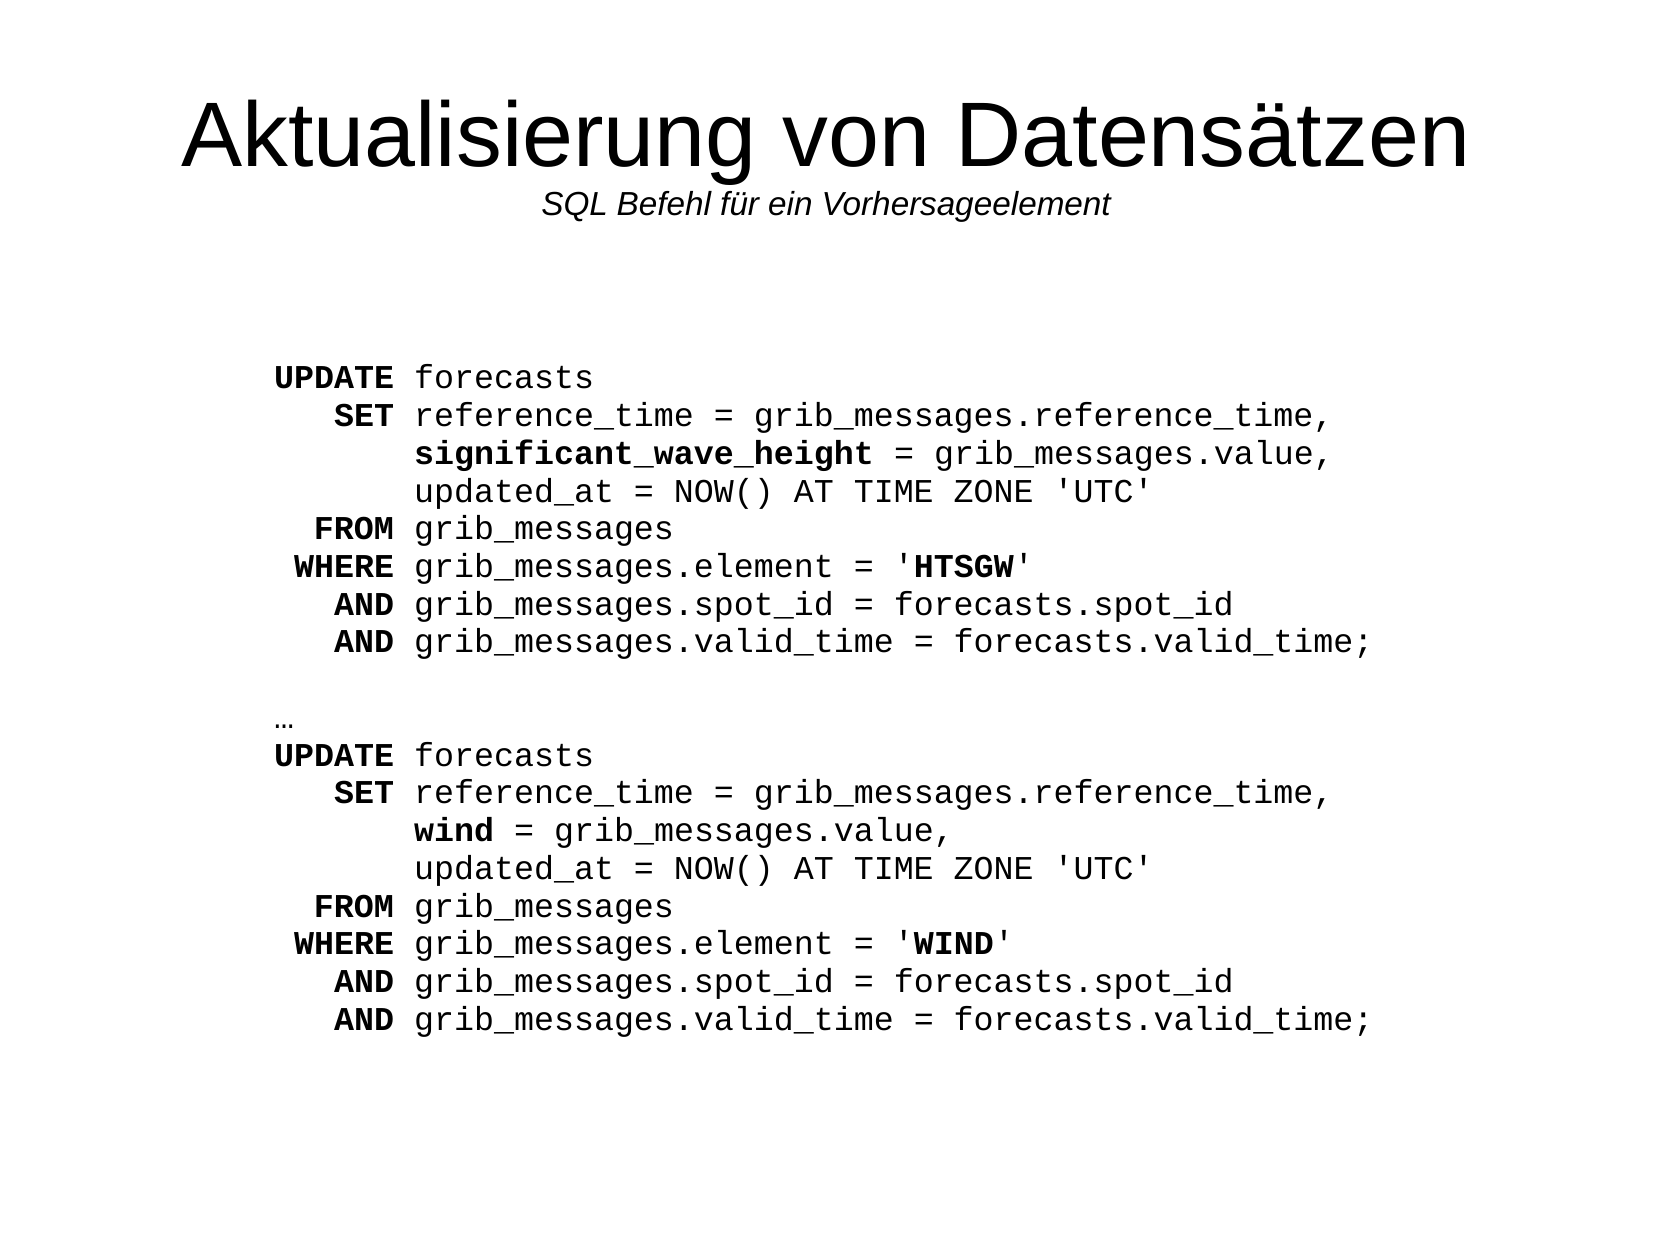

Aktualisierung von Datensätzen
SQL Befehl für ein Vorhersageelement
# UPDATE forecasts
 SET reference_time = grib_messages.reference_time,
 significant_wave_height = grib_messages.value,
 updated_at = NOW() AT TIME ZONE 'UTC'
 FROM grib_messages
 WHERE grib_messages.element = 'HTSGW'
 AND grib_messages.spot_id = forecasts.spot_id
 AND grib_messages.valid_time = forecasts.valid_time;
…
UPDATE forecasts
 SET reference_time = grib_messages.reference_time,
 wind = grib_messages.value,
 updated_at = NOW() AT TIME ZONE 'UTC'
 FROM grib_messages
 WHERE grib_messages.element = 'WIND'
 AND grib_messages.spot_id = forecasts.spot_id
 AND grib_messages.valid_time = forecasts.valid_time;